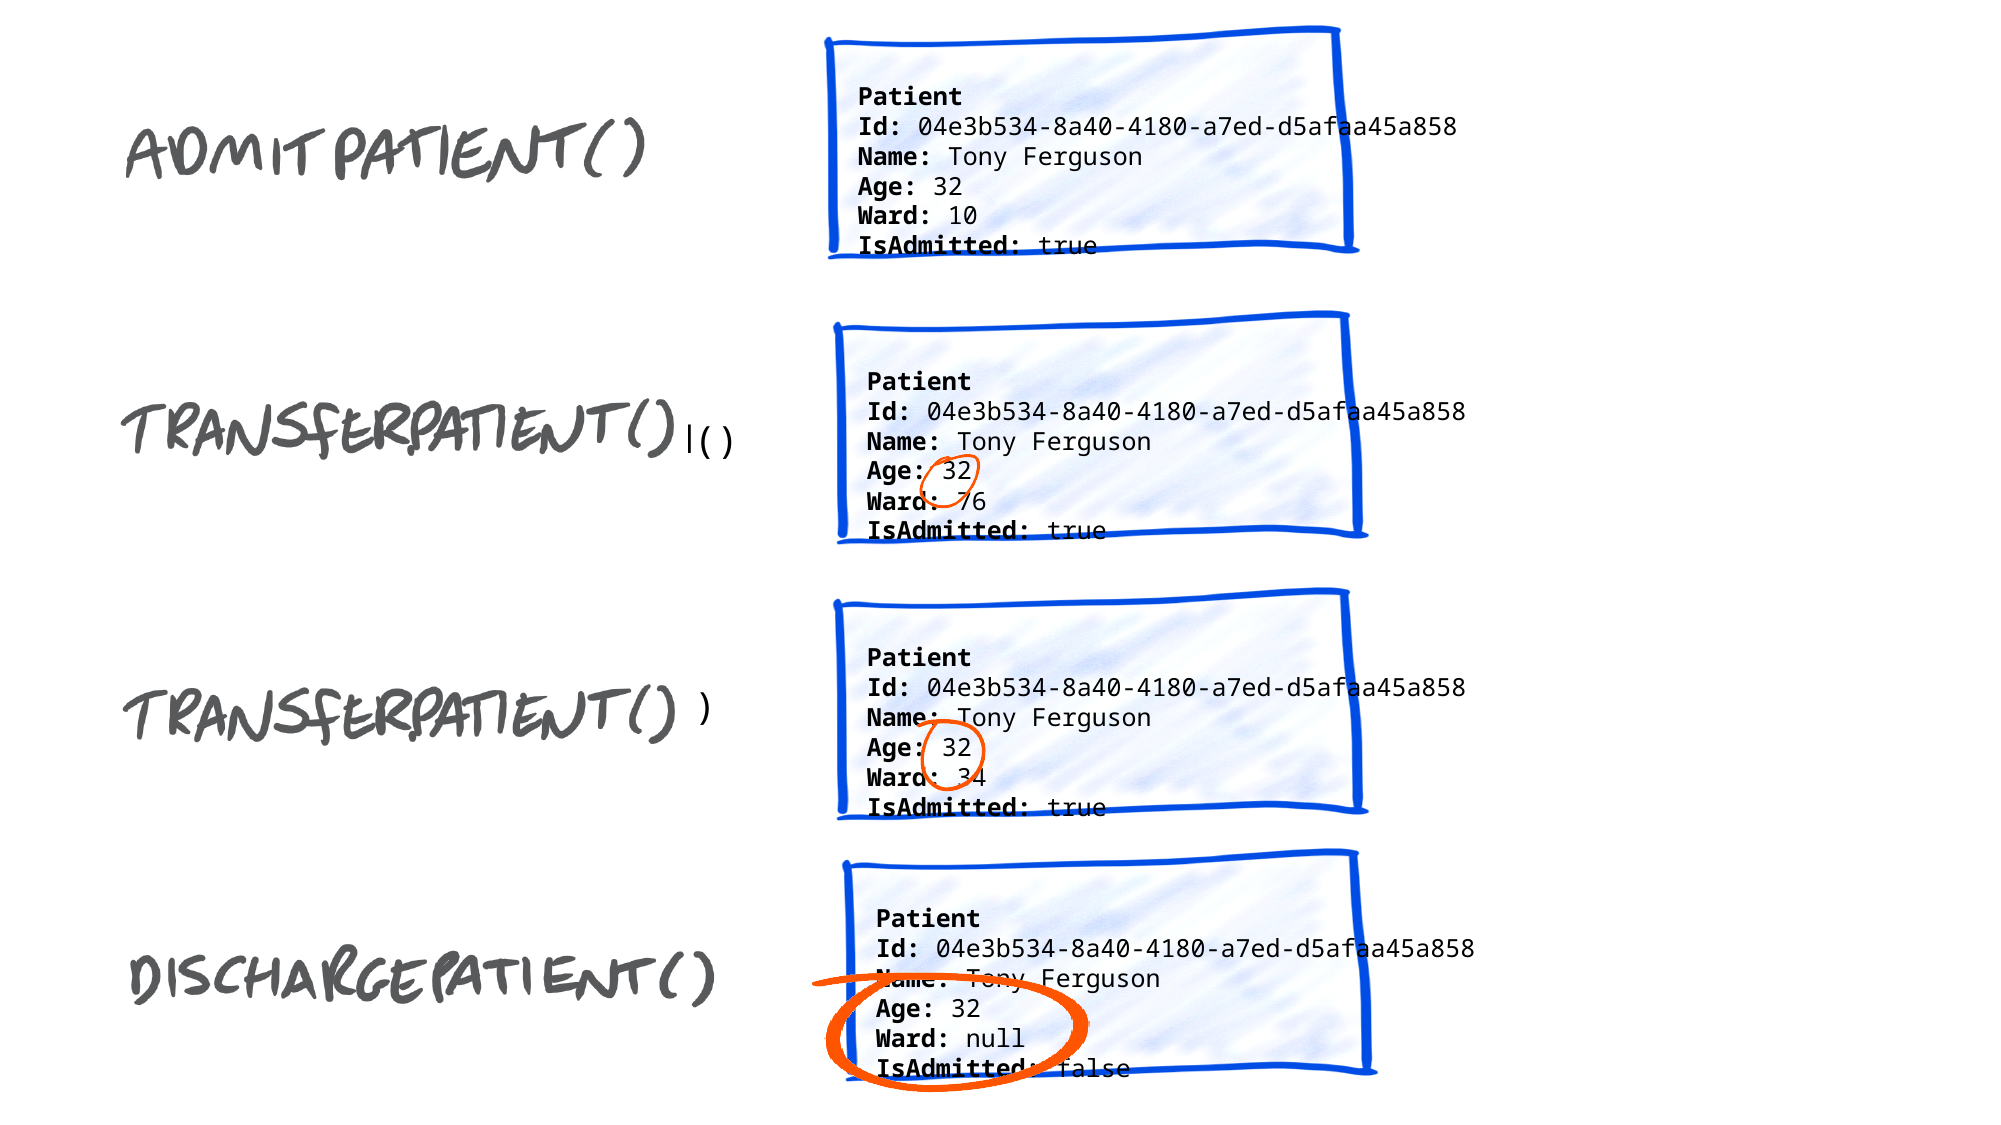

Patient
Id: 04e3b534-8a4…
Name: Tony Ferguson
Age: 32
Ward: 15
IsAdmitted: true
Patient
Id: 04e3b534-8a40-4180-a7ed-d5afaa45a858
Name: Tony Ferguson
Age: 32
Ward: 10
IsAdmitted: true
AdmitPatientToHosptial()
Patient
Id: 04e3b534-8a40-4180-a7ed-d5afaa45a858
Name: Tony Ferguson
Age: 32
Ward: 76
IsAdmitted: true
TransferPatientToNewWard()
Patient
Id: 04e3b534-8a40-4180-a7ed-d5afaa45a858
Name: Tony Ferguson
Age: 32
Ward: 34
IsAdmitted: true
TransferPatientToNewWard()
Patient
Id: 04e3b534-8a40-4180-a7ed-d5afaa45a858
Name: Tony Ferguson
Age: 32
Ward: null
IsAdmitted: false
DischargePatient()
Patient
Id: 04e3b534-8a4…
Name: Tony Ferguson
Age: 32
Ward: 15
IsAdmitted: true
Patient
Id: 04e3b534-8a4…
Name: Tony Ferguson
Age: 32
Ward: 15
IsAdmitted: true
Patient
Id: 04e3b534-8a40-4180-a7ed-d5afaa45a858
Name: Tony Ferguson
Age: 32
Ward: 5
IsAdmitted: true
Patient
Id: 04e3b534-8a40-4180-a7ed-d5afaa45a858
Name: Tony Ferguson
Age: 32
Ward: null
IsAdmitted: false